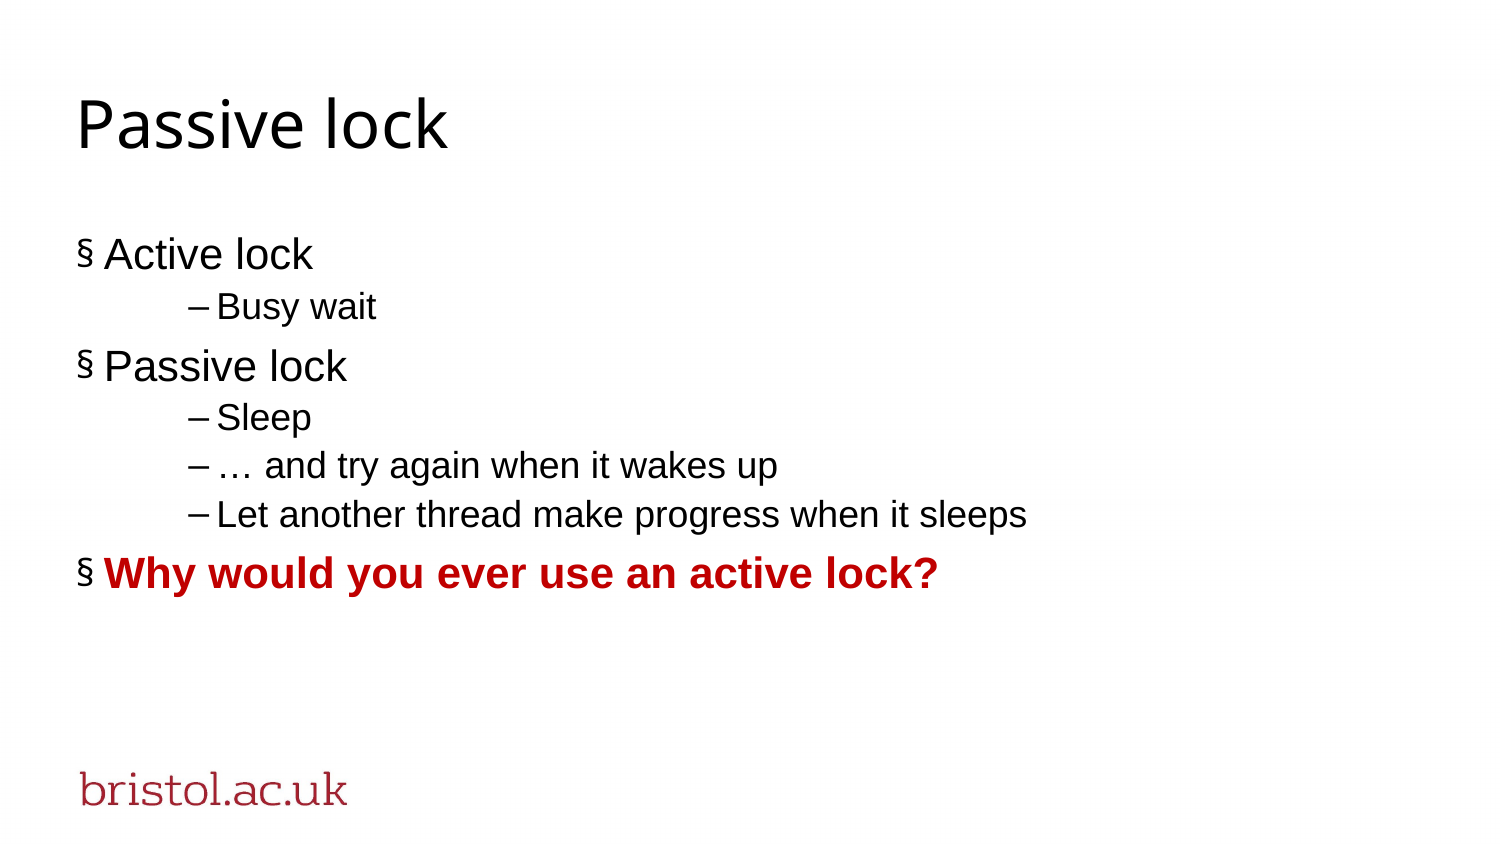

# Passive lock
Active lock
Busy wait
Passive lock
Sleep
… and try again when it wakes up
Let another thread make progress when it sleeps
Why would you ever use an active lock?